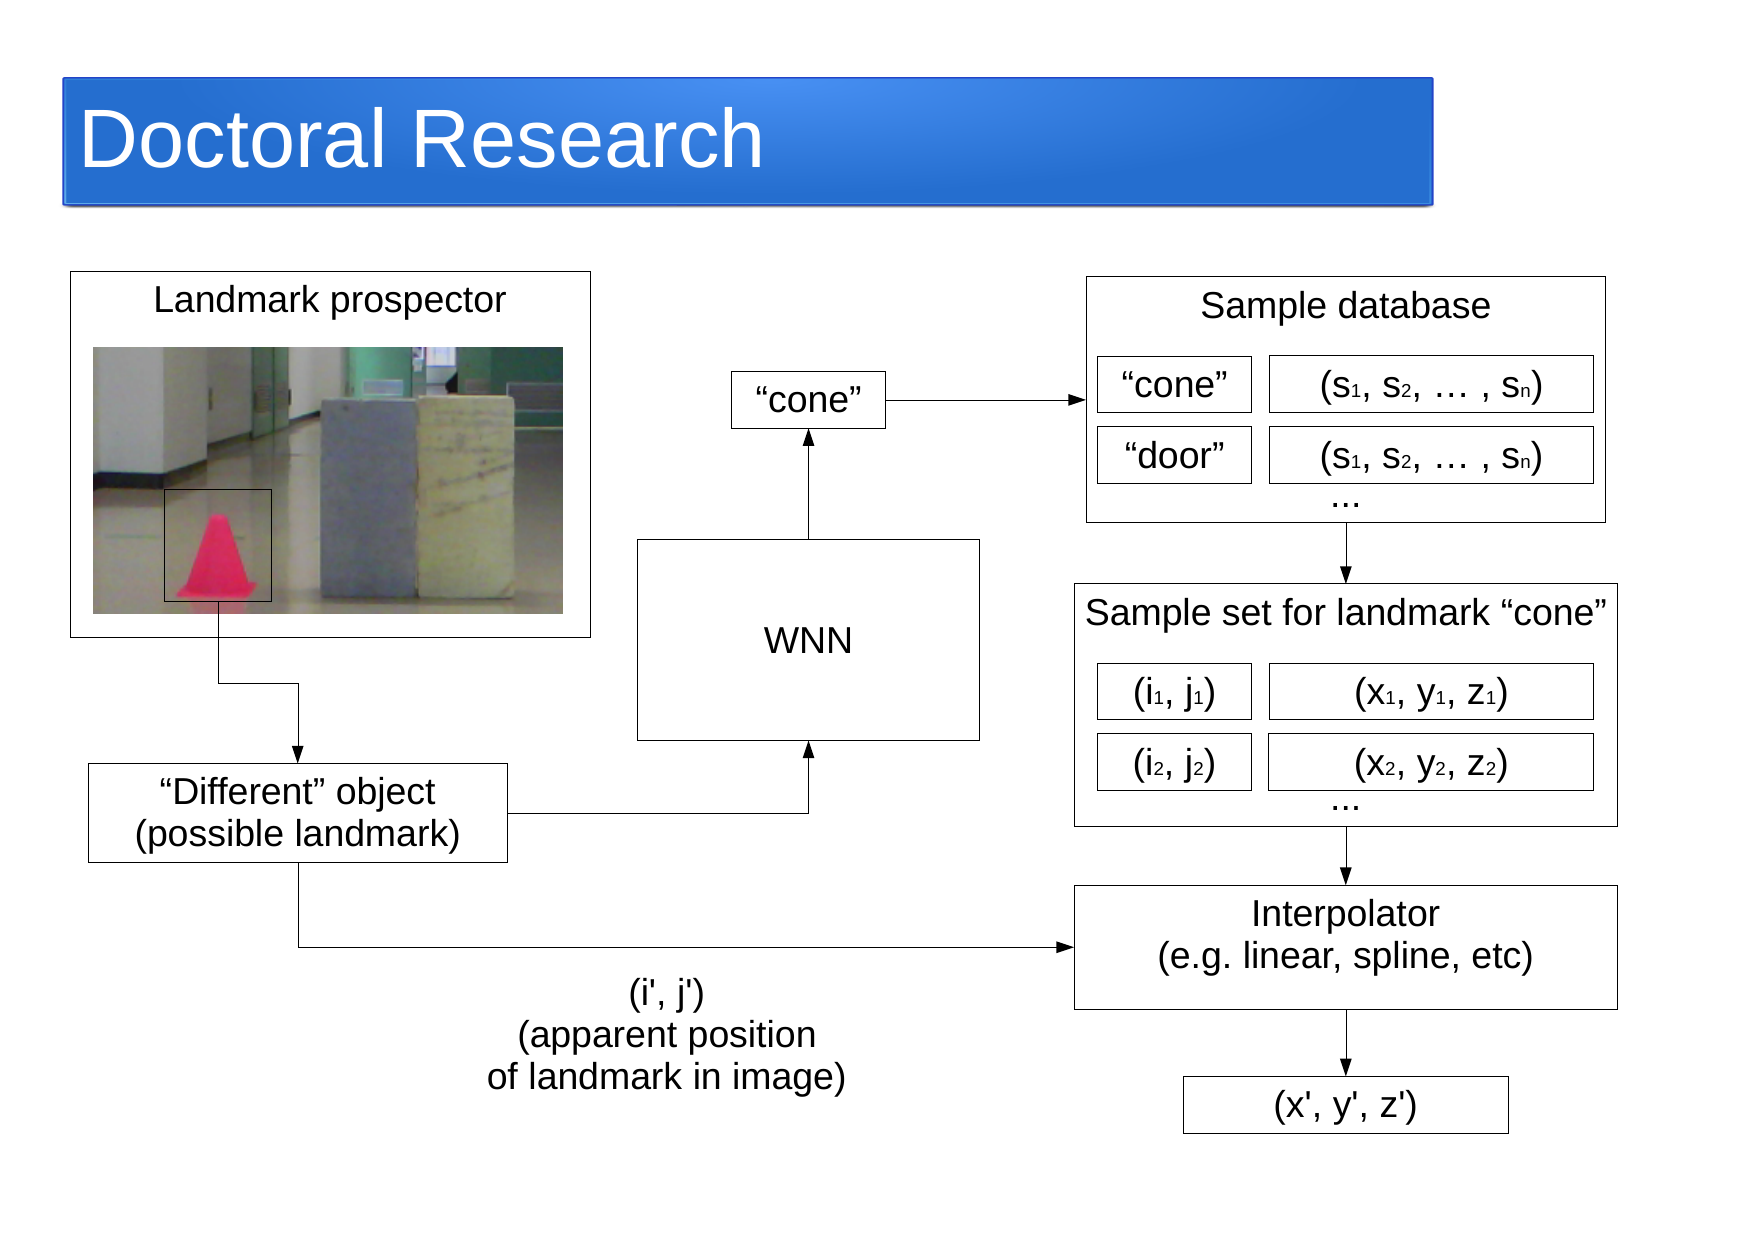

# Doctoral Research
Landmark prospector
Sample database
(s1, s2, … , sn)
“cone”
(s1, s2, … , sn)
“door”
...
“cone”
“Different” object
(possible landmark)
Sample set for landmark “cone”
(x1, y1, z1)
(i1, j1)
(x2, y2, z2)
(i2, j2)
...
WNN
Interpolator
(e.g. linear, spline, etc)
(i', j')
(apparent position
of landmark in image)
(x', y', z')